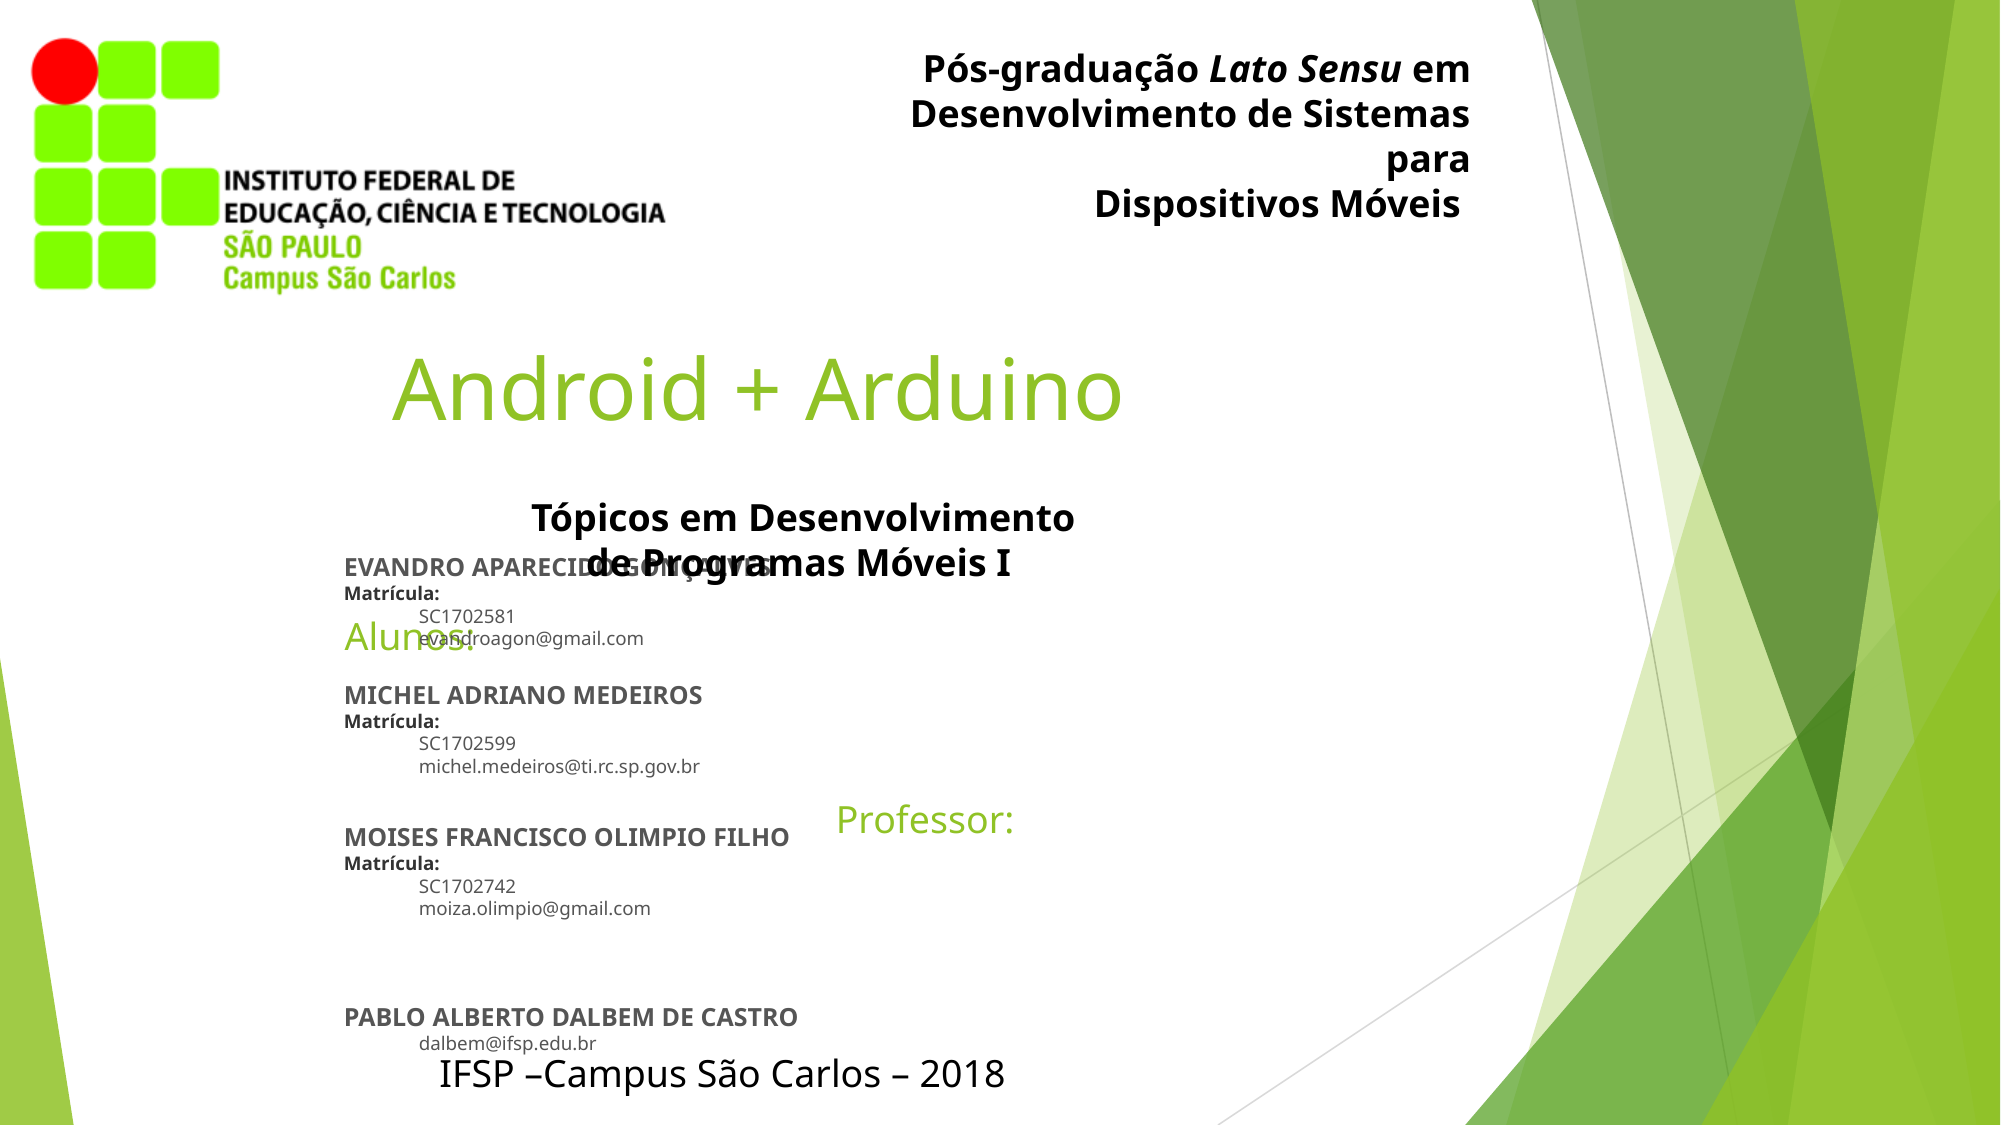

Pós-graduação Lato Sensu em
Desenvolvimento de Sistemas para
Dispositivos Móveis
Android + Arduino
Tópicos em Desenvolvimento
de Programas Móveis I
EVANDRO APARECIDO GONÇALVES
Matrícula:
SC1702581
evandroagon@gmail.com
MICHEL ADRIANO MEDEIROS
Matrícula:
SC1702599
michel.medeiros@ti.rc.sp.gov.br
MOISES FRANCISCO OLIMPIO FILHO
Matrícula:
SC1702742
moiza.olimpio@gmail.com
PABLO ALBERTO DALBEM DE CASTRO
dalbem@ifsp.edu.br
# Alunos:
Professor:
IFSP –Campus São Carlos – 2018